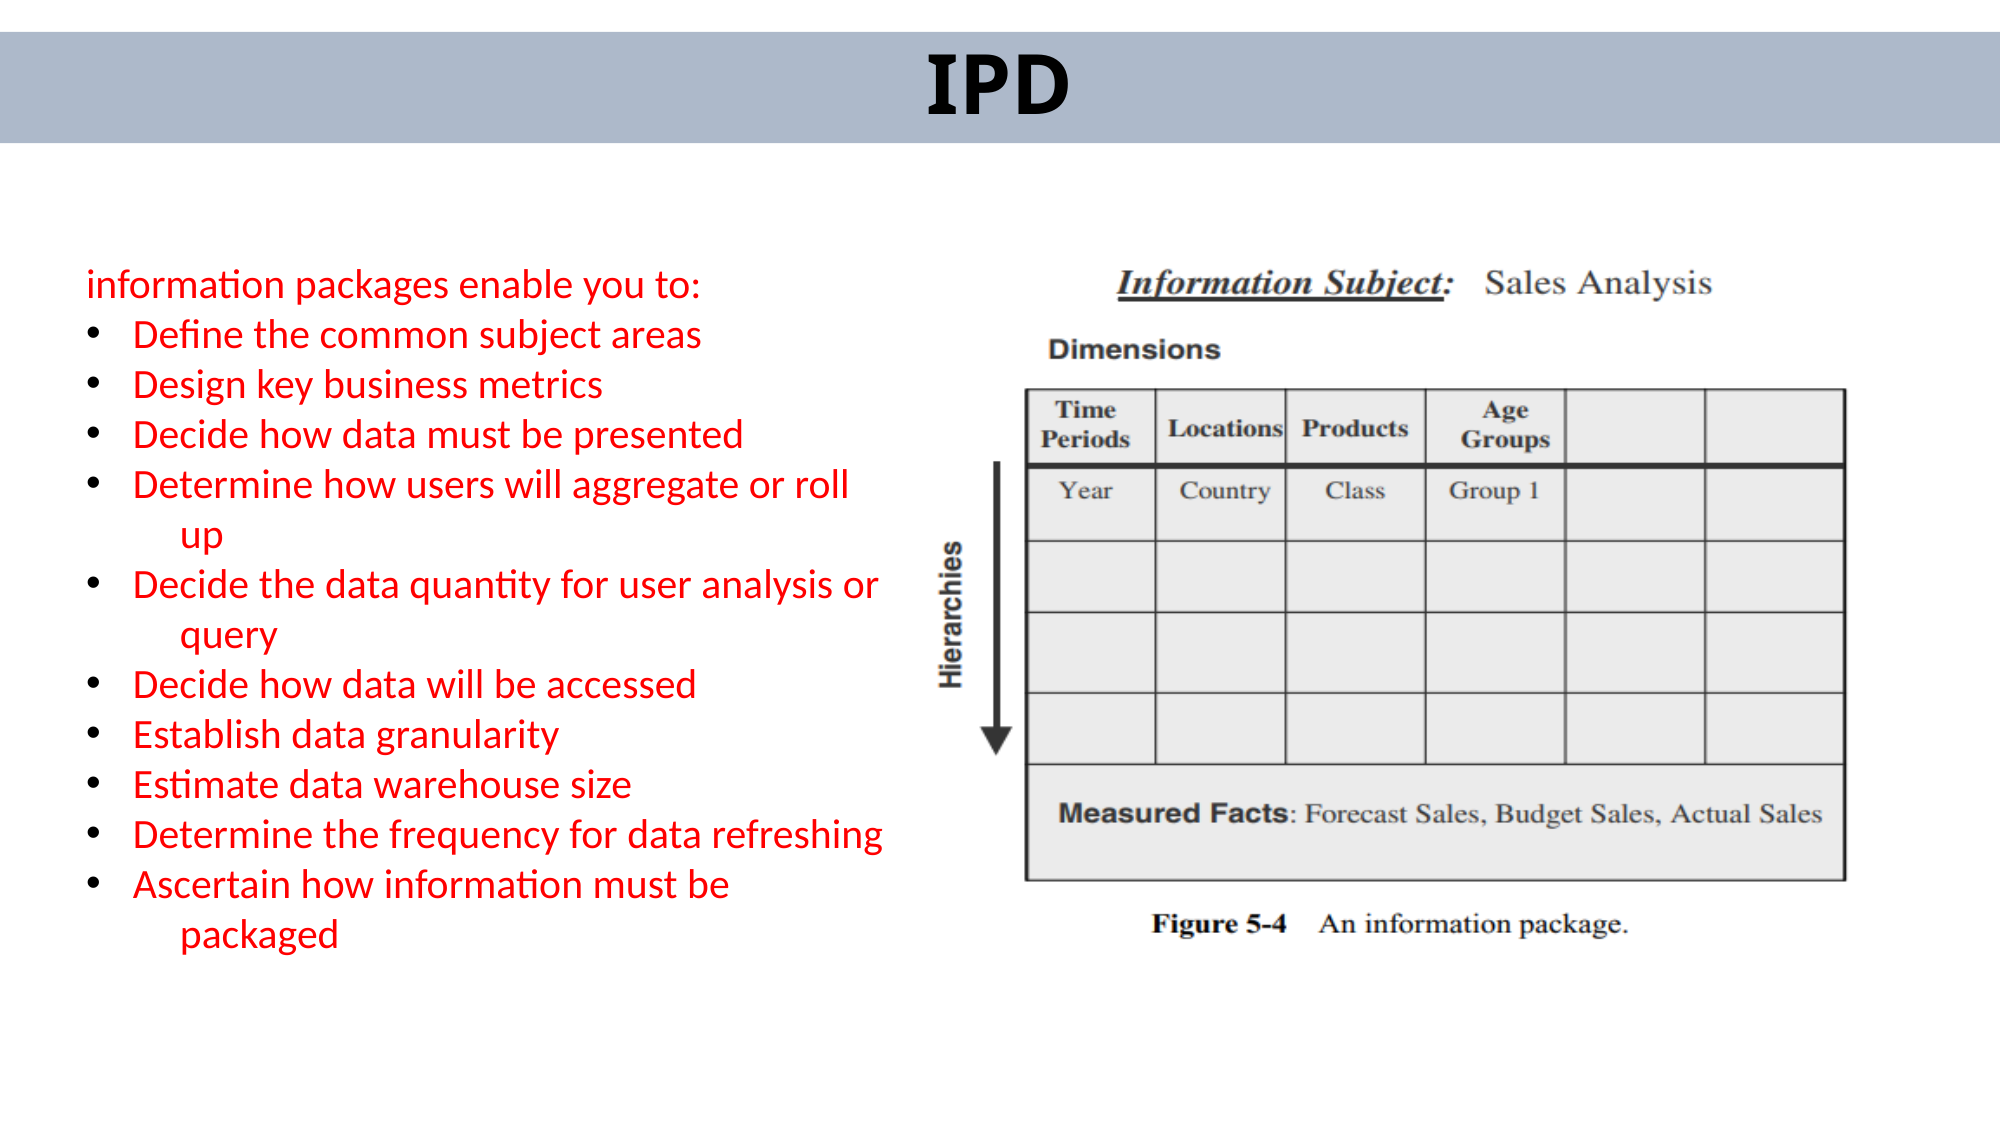

# IPD
information packages enable you to:
Define the common subject areas
Design key business metrics
Decide how data must be presented
Determine how users will aggregate or roll up
Decide the data quantity for user analysis or query
Decide how data will be accessed
Establish data granularity
Estimate data warehouse size
Determine the frequency for data refreshing
Ascertain how information must be packaged